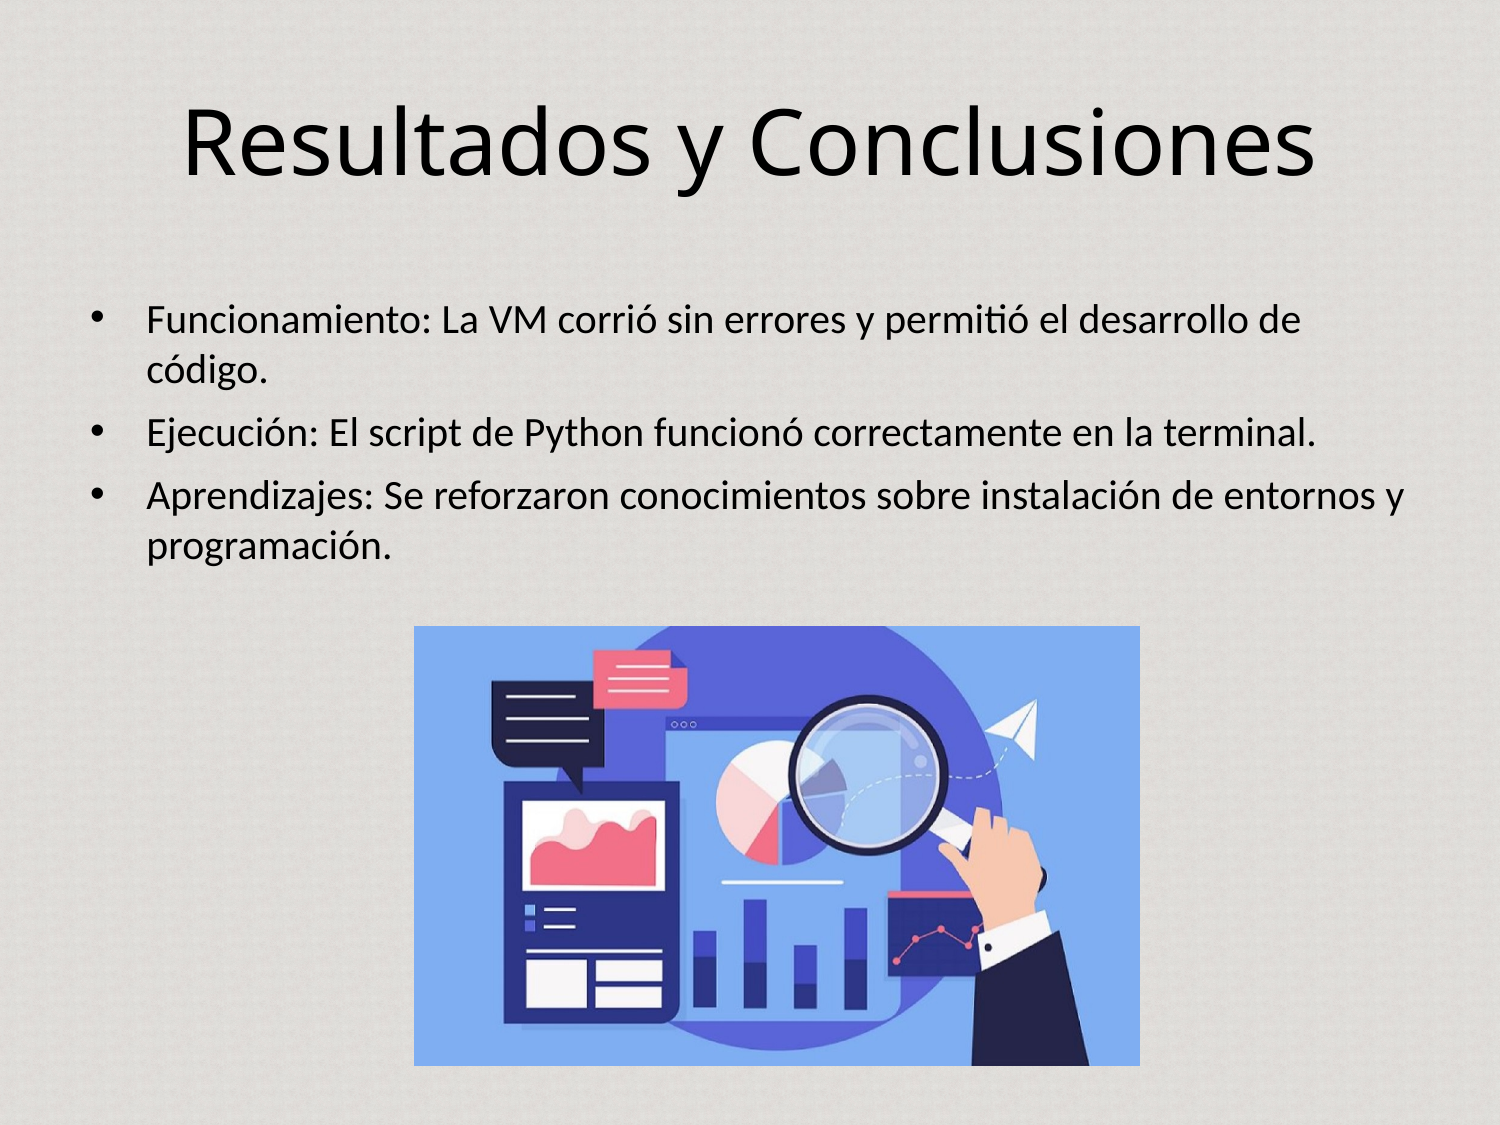

# Resultados y Conclusiones
Funcionamiento: La VM corrió sin errores y permitió el desarrollo de código.
Ejecución: El script de Python funcionó correctamente en la terminal.
Aprendizajes: Se reforzaron conocimientos sobre instalación de entornos y programación.